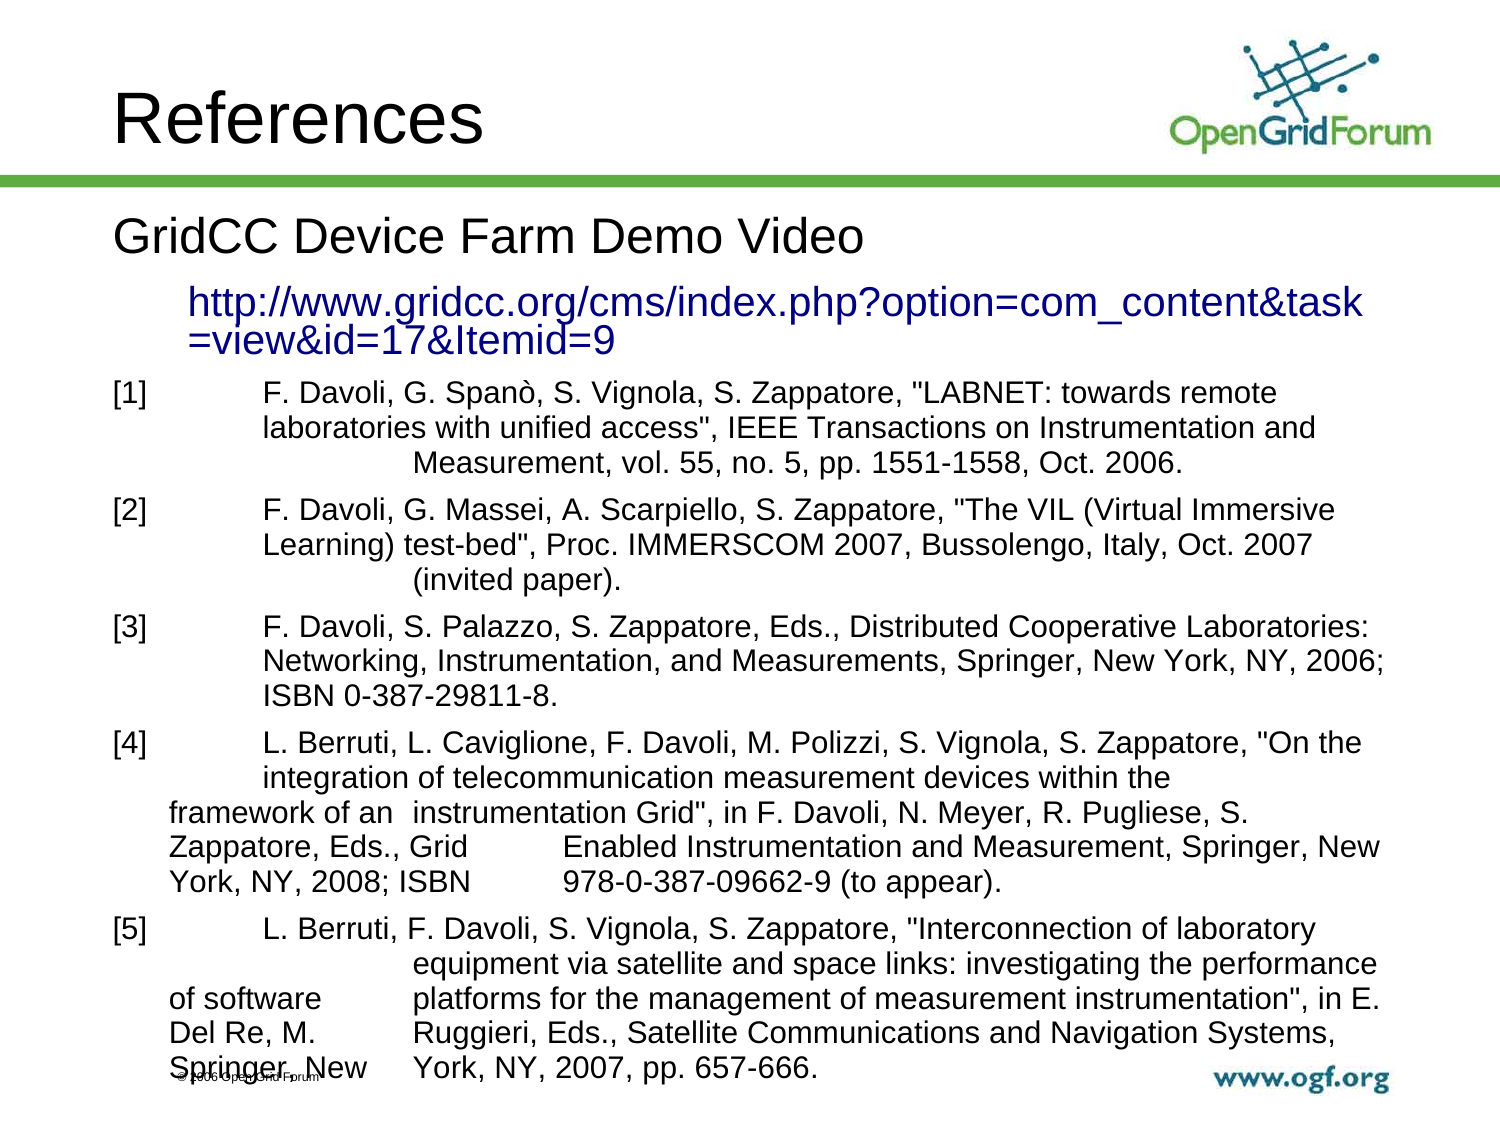

# References
GridCC Device Farm Demo Video
http://www.gridcc.org/cms/index.php?option=com_content&task=view&id=17&Itemid=9
[1]	F. Davoli, G. Spanò, S. Vignola, S. Zappatore, "LABNET: towards remote 		laboratories with unified access", IEEE Transactions on Instrumentation and 		Measurement, vol. 55, no. 5, pp. 1551-1558, Oct. 2006.
[2]	F. Davoli, G. Massei, A. Scarpiello, S. Zappatore, "The VIL (Virtual Immersive 	Learning) test-bed", Proc. IMMERSCOM 2007, Bussolengo, Italy, Oct. 2007 		(invited paper).
[3]	F. Davoli, S. Palazzo, S. Zappatore, Eds., Distributed Cooperative Laboratories: 	Networking, Instrumentation, and Measurements, Springer, New York, NY, 2006; 	ISBN 0-387-29811-8.
[4]	L. Berruti, L. Caviglione, F. Davoli, M. Polizzi, S. Vignola, S. Zappatore, "On the 	integration of telecommunication measurement devices within the 	framework of an 	instrumentation Grid", in F. Davoli, N. Meyer, R. Pugliese, S. Zappatore, Eds., Grid 	Enabled Instrumentation and Measurement, Springer, New York, NY, 2008; ISBN 	978-0-387-09662-9 (to appear).
[5]	L. Berruti, F. Davoli, S. Vignola, S. Zappatore, "Interconnection of laboratory 		equipment via satellite and space links: investigating the performance of software 	platforms for the management of measurement instrumentation", in E. Del Re, M. 	Ruggieri, Eds., Satellite Communications and Navigation Systems, Springer, New 	York, NY, 2007, pp. 657-666.